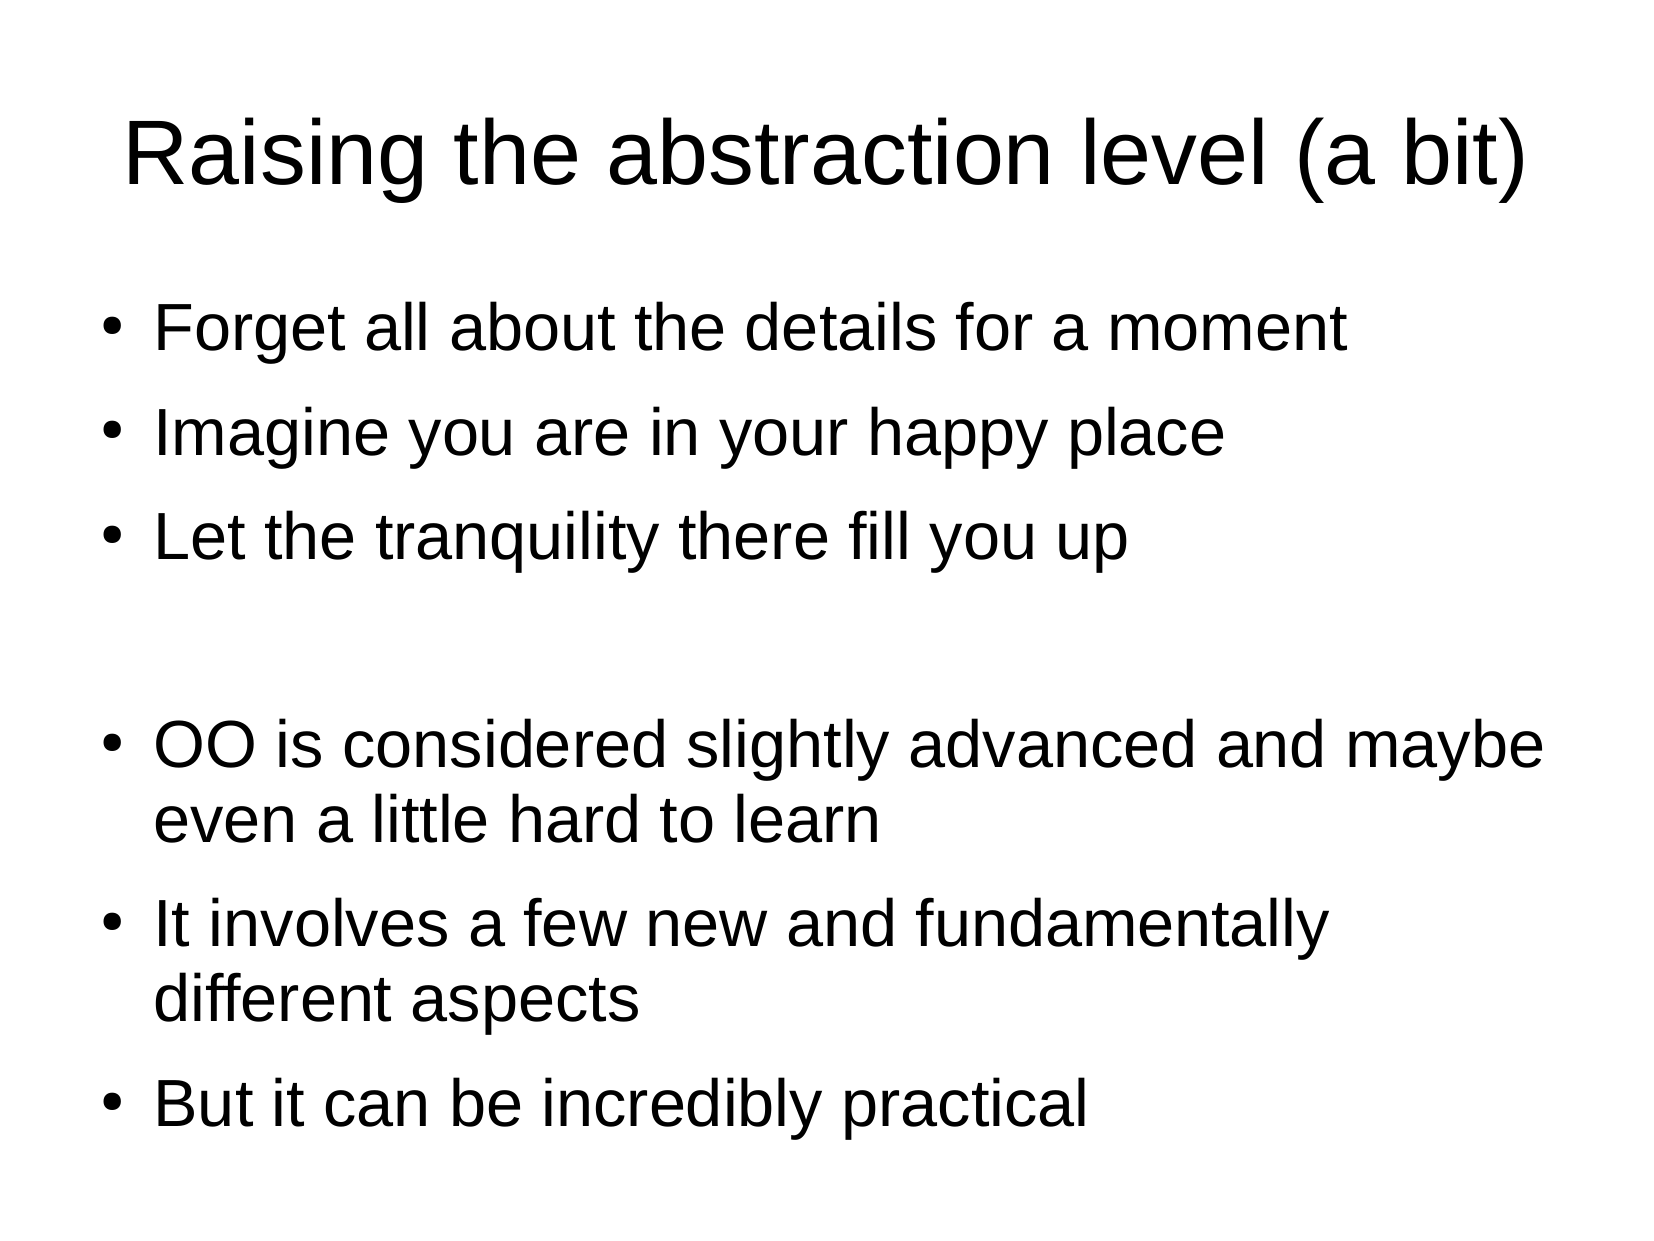

# Raising the abstraction level (a bit)
Forget all about the details for a moment
Imagine you are in your happy place
Let the tranquility there fill you up
OO is considered slightly advanced and maybe even a little hard to learn
It involves a few new and fundamentally different aspects
But it can be incredibly practical